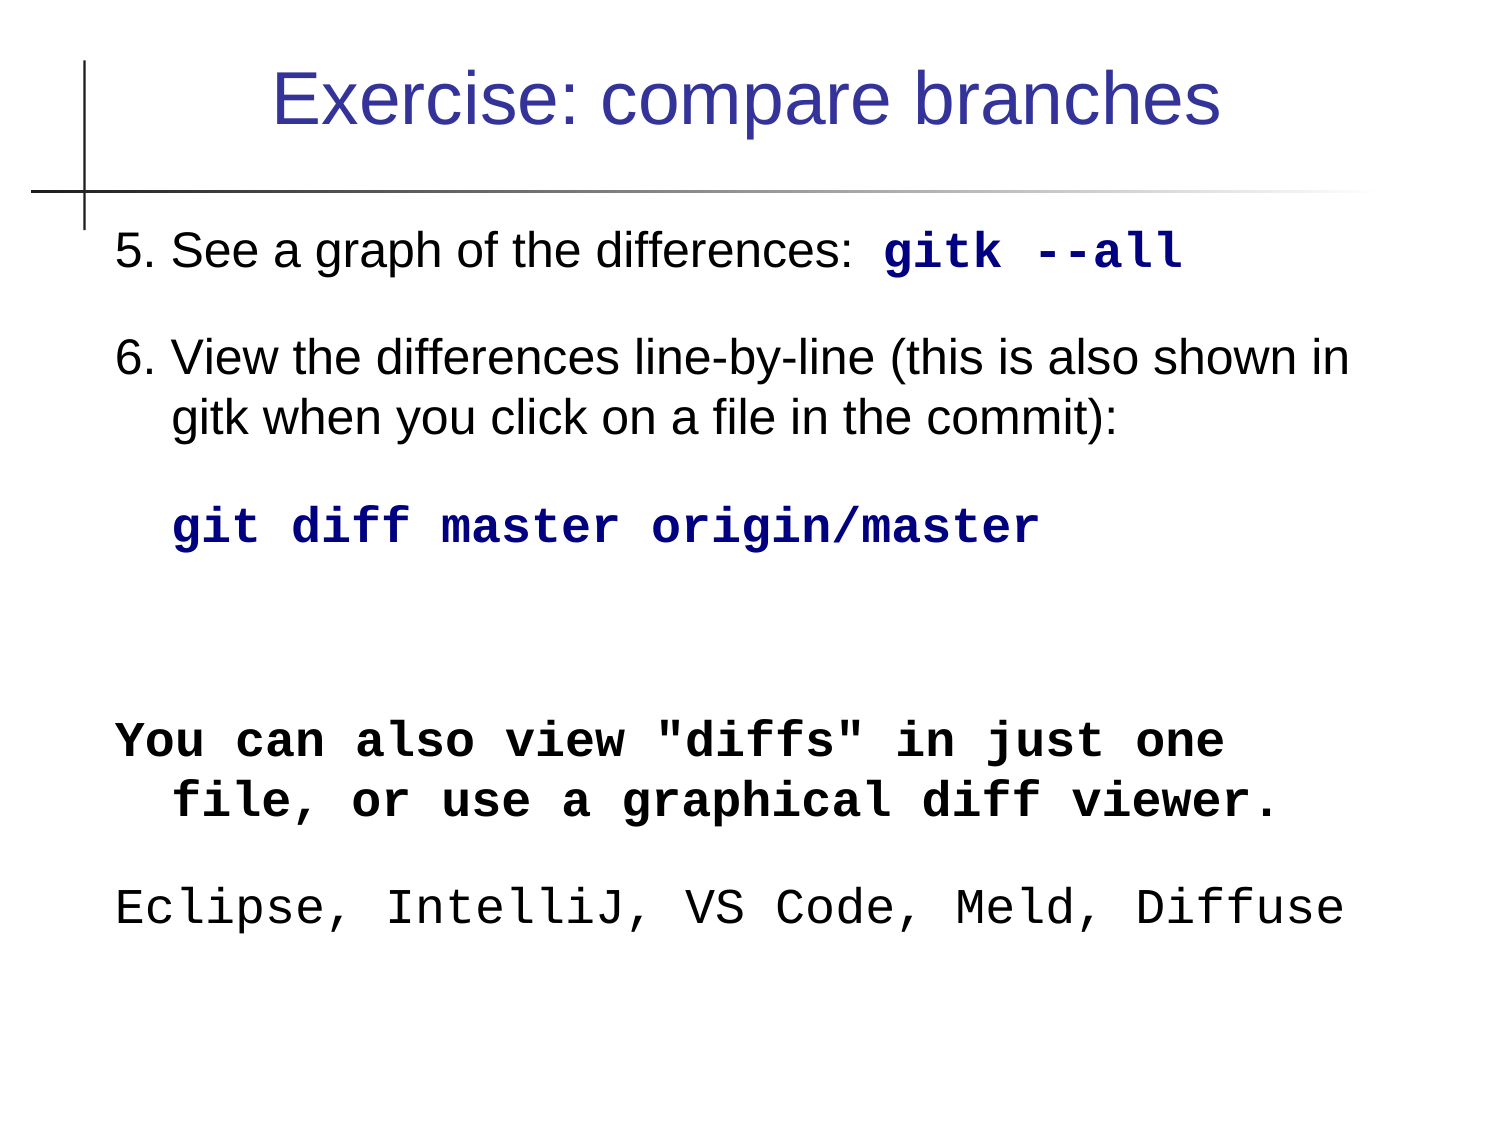

# Exercise: compare branches
5. See a graph of the differences: gitk --all
6. View the differences line-by-line (this is also shown in gitk when you click on a file in the commit):
 git diff master origin/master
You can also view "diffs" in just one file, or use a graphical diff viewer.
Eclipse, IntelliJ, VS Code, Meld, Diffuse